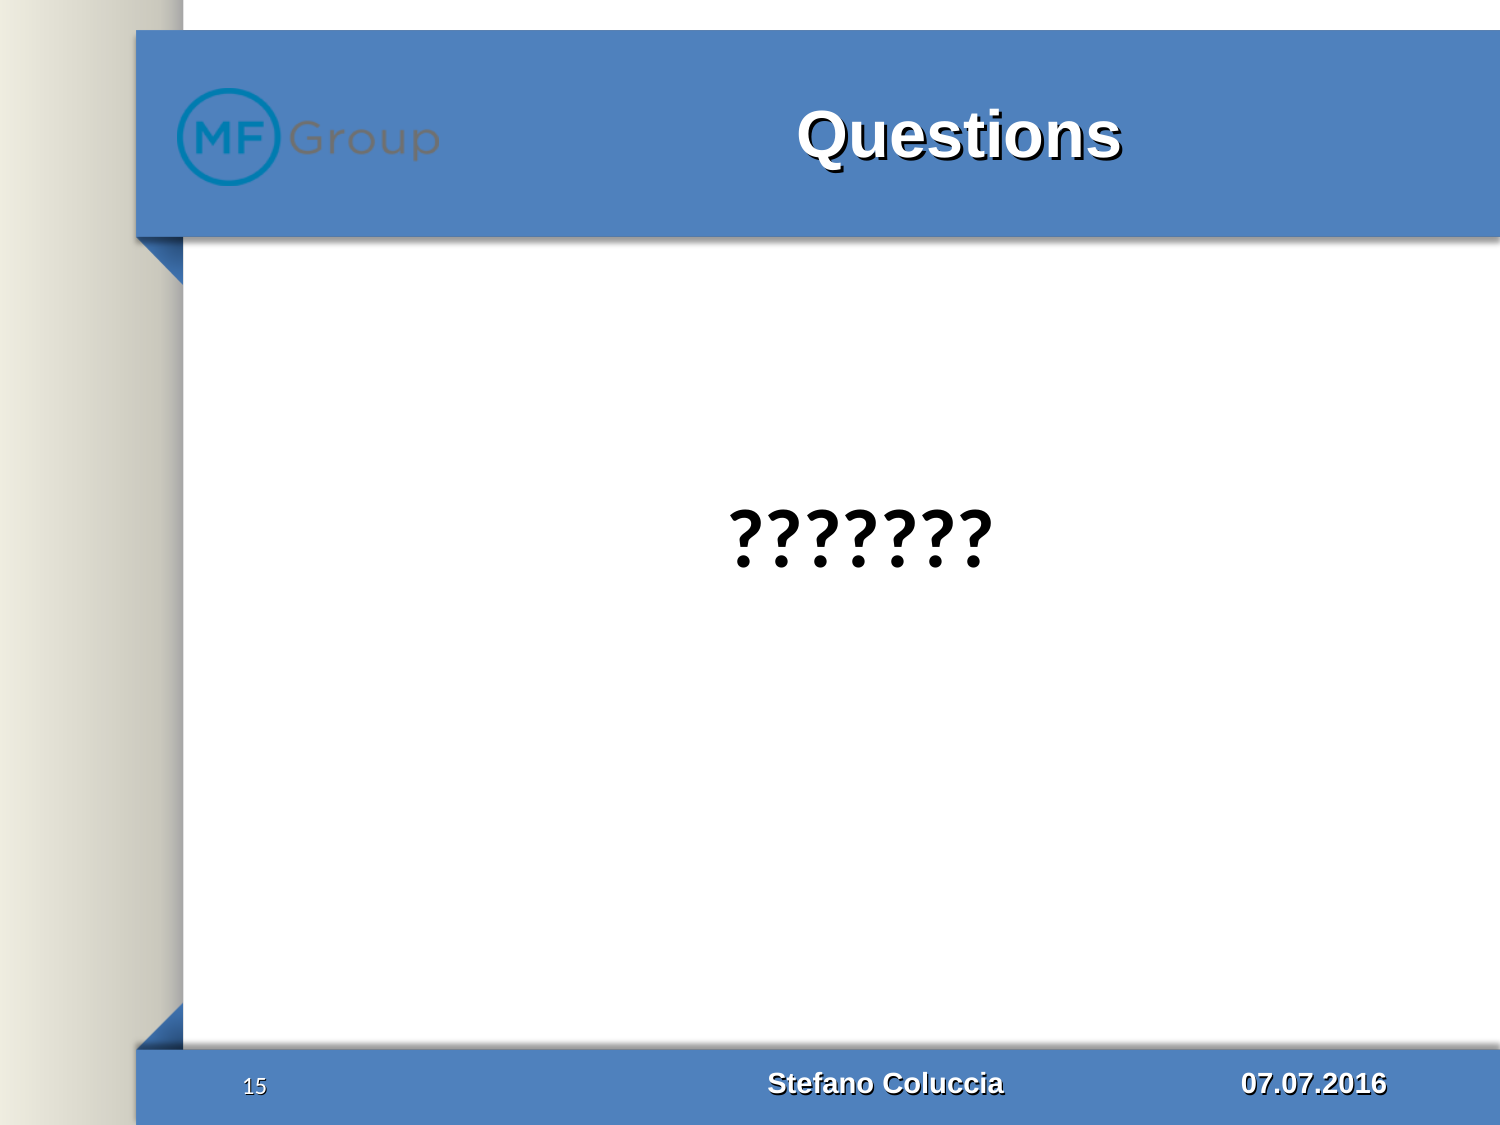

# Questions
???????
15
Stefano Coluccia
07.07.2016